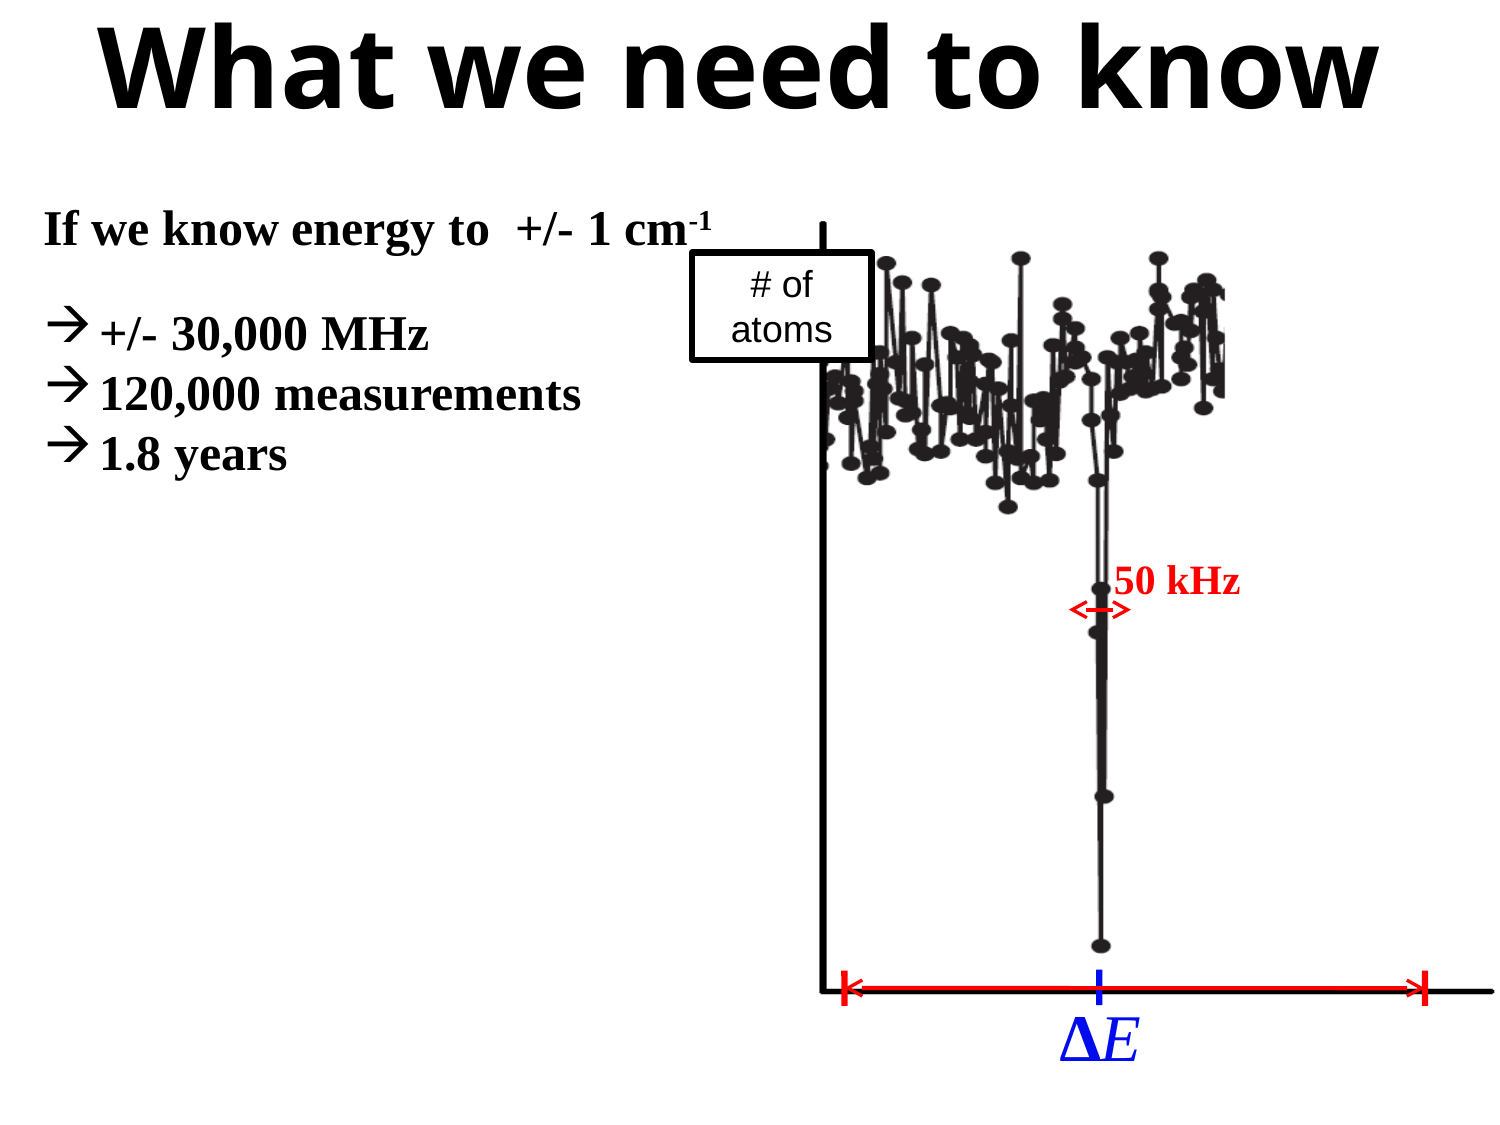

What we need to know
If we know energy to +/- 1 cm-1
+/- 30,000 MHz
120,000 measurements
1.8 years
# of
atoms
50 kHz
∆E